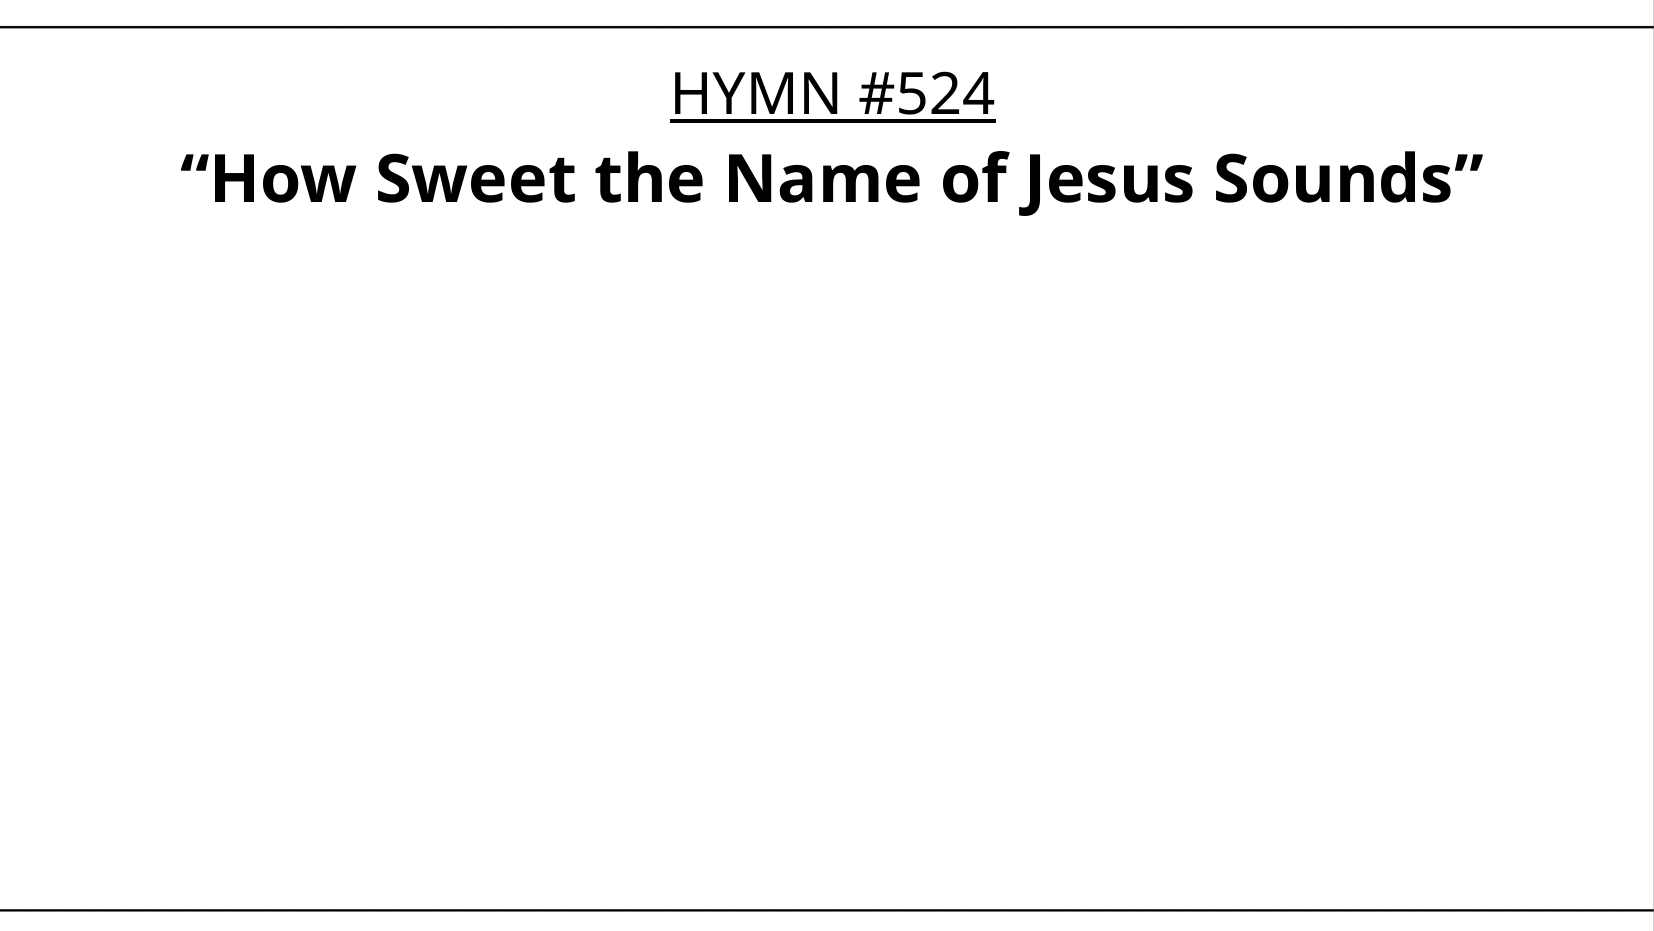

HYMN #524
“How Sweet the Name of Jesus Sounds”